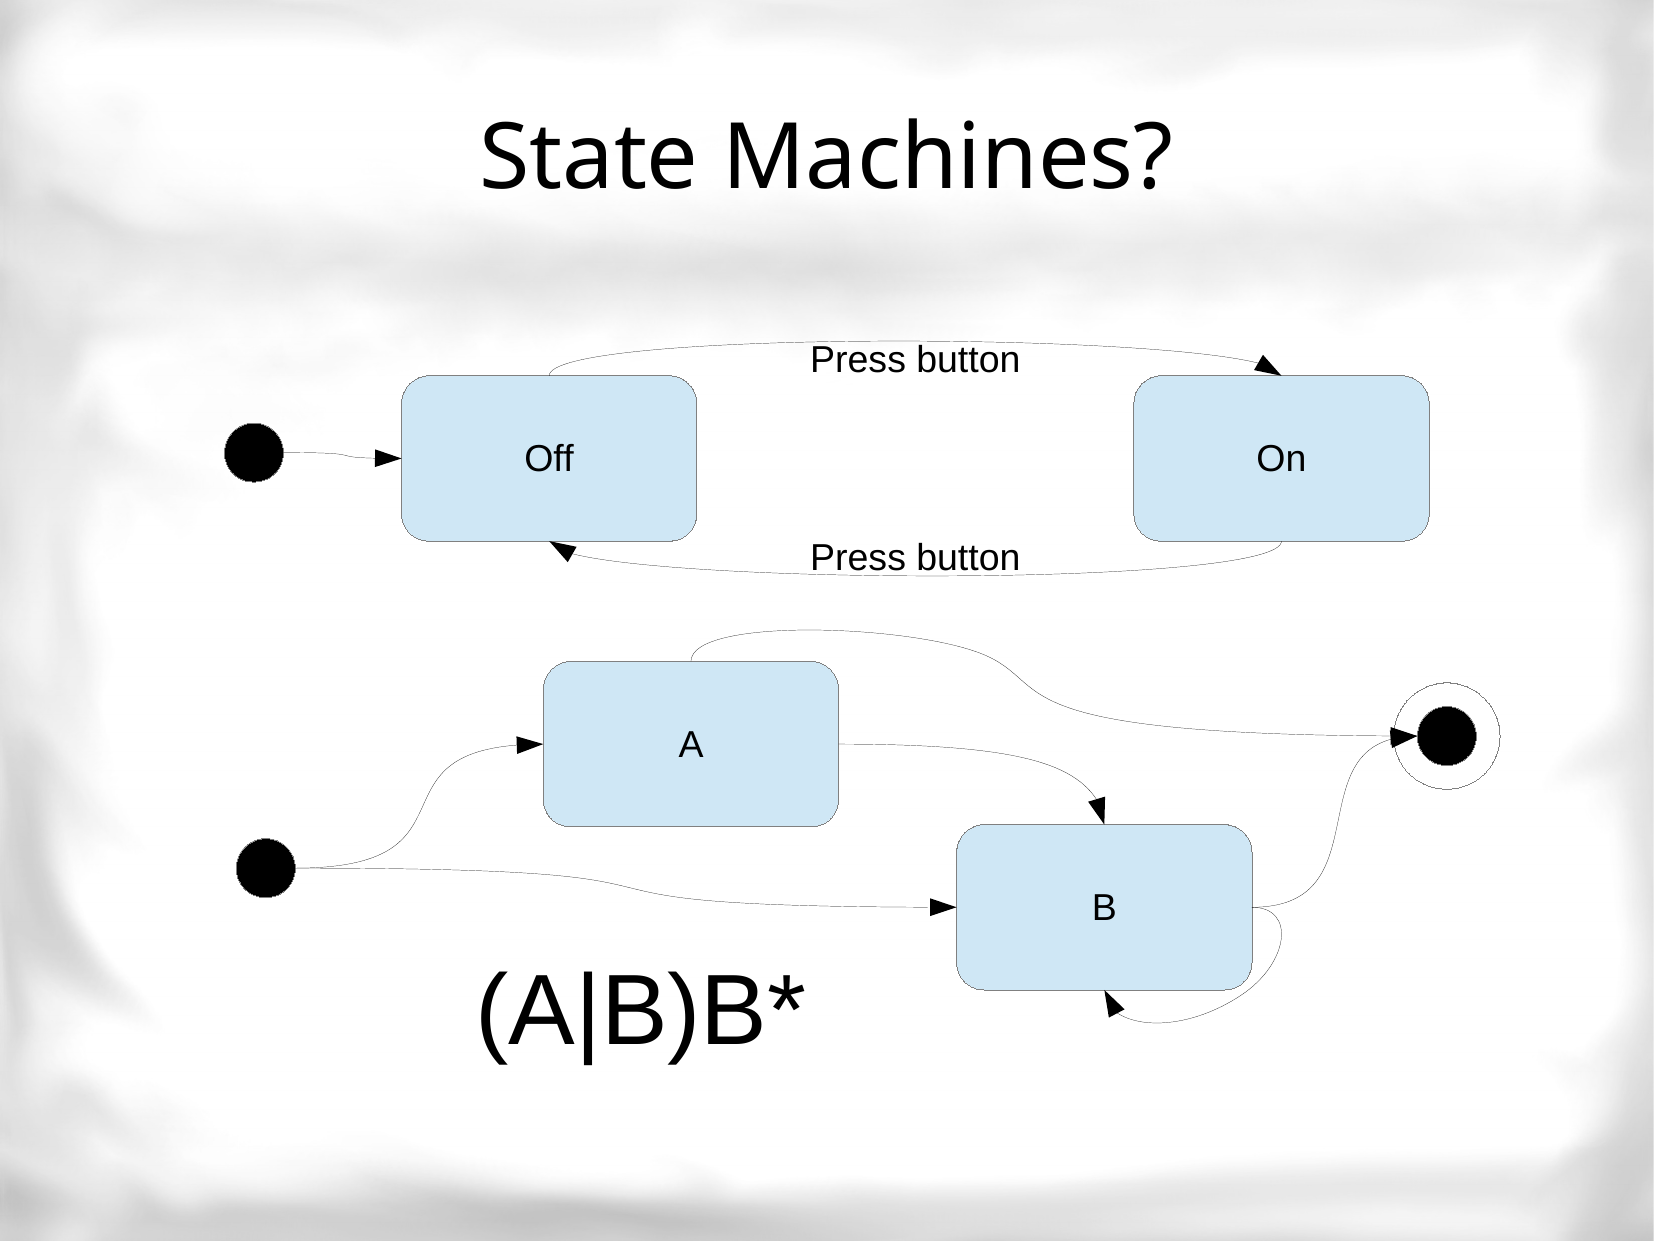

# State Machines?
Off
On
A
B
(A|B)B*